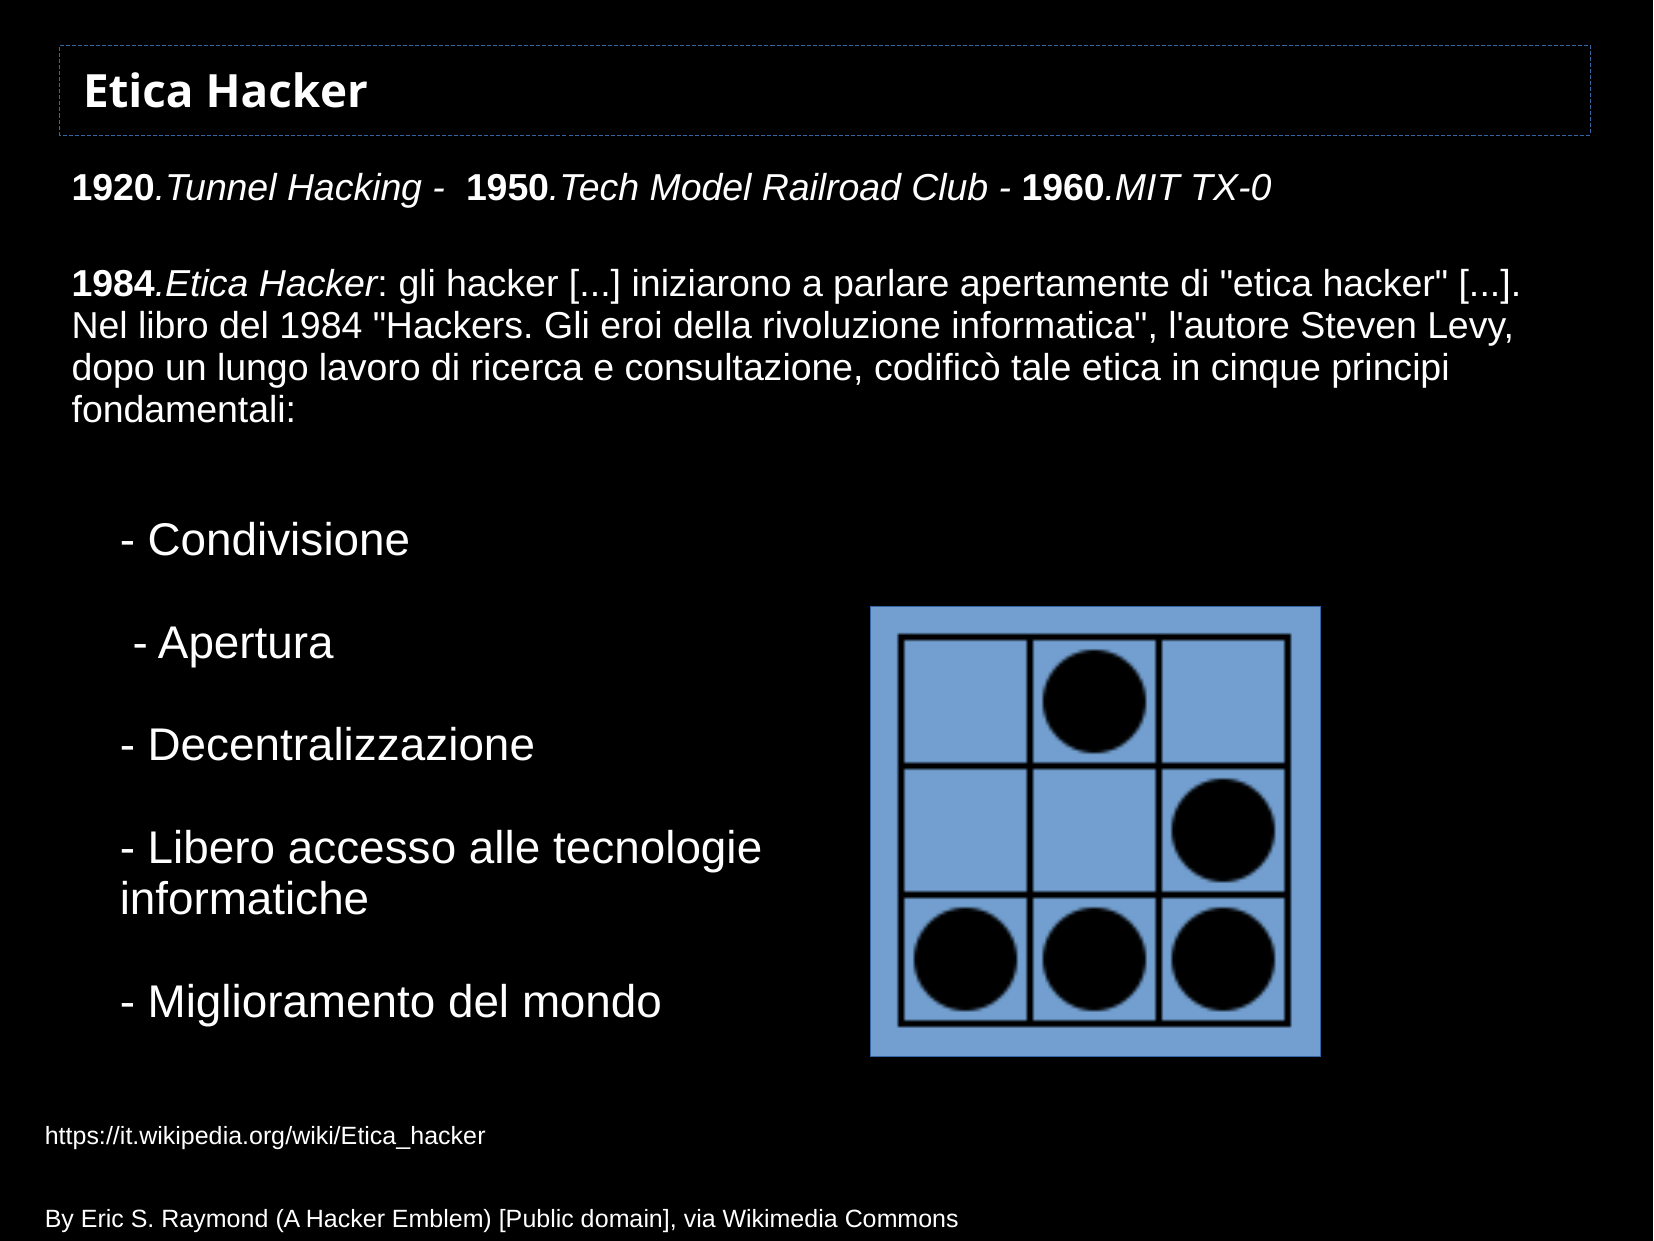

# Etica Hacker
1920.Tunnel Hacking - 1950.Tech Model Railroad Club - 1960.MIT TX-0
1984.Etica Hacker: gli hacker [...] iniziarono a parlare apertamente di "etica hacker" [...]. Nel libro del 1984 "Hackers. Gli eroi della rivoluzione informatica", l'autore Steven Levy, dopo un lungo lavoro di ricerca e consultazione, codificò tale etica in cinque principi fondamentali:
- Condivisione
 - Apertura
- Decentralizzazione
- Libero accesso alle tecnologie informatiche
- Miglioramento del mondo
https://it.wikipedia.org/wiki/Etica_hacker
By Eric S. Raymond (A Hacker Emblem) [Public domain], via Wikimedia Commons